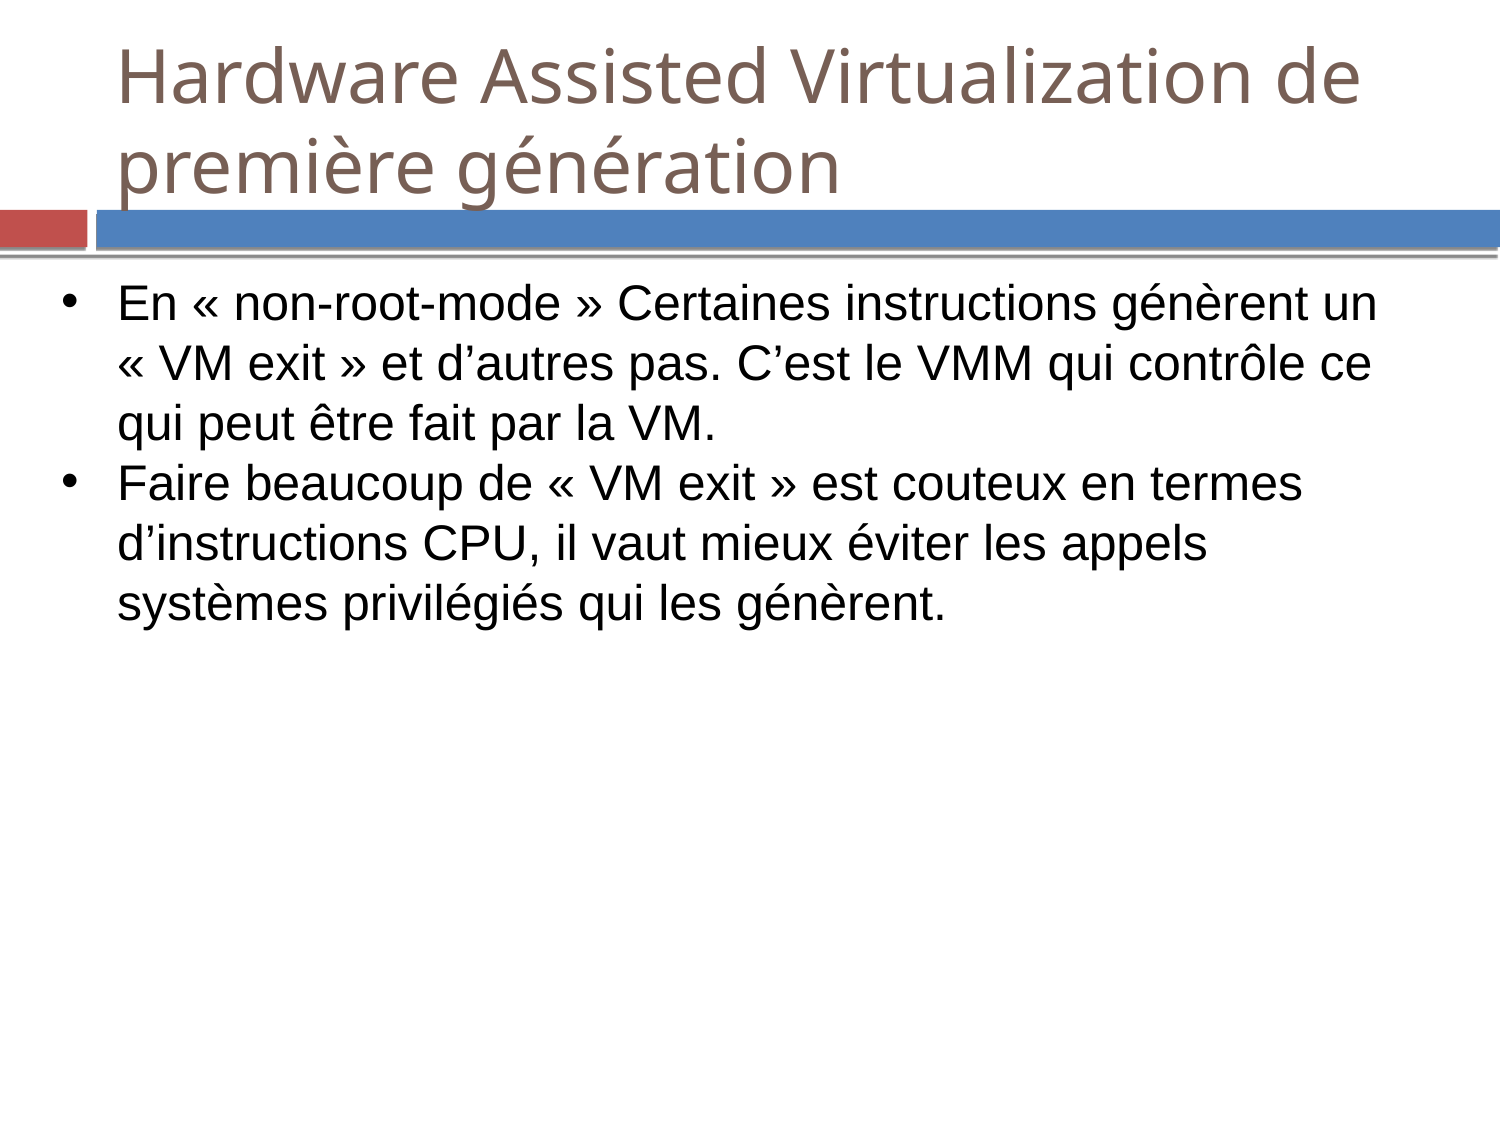

Hardware Assisted Virtualization de première génération
En « non-root-mode » Certaines instructions génèrent un « VM exit » et d’autres pas. C’est le VMM qui contrôle ce qui peut être fait par la VM.
Faire beaucoup de « VM exit » est couteux en termes d’instructions CPU, il vaut mieux éviter les appels systèmes privilégiés qui les génèrent.